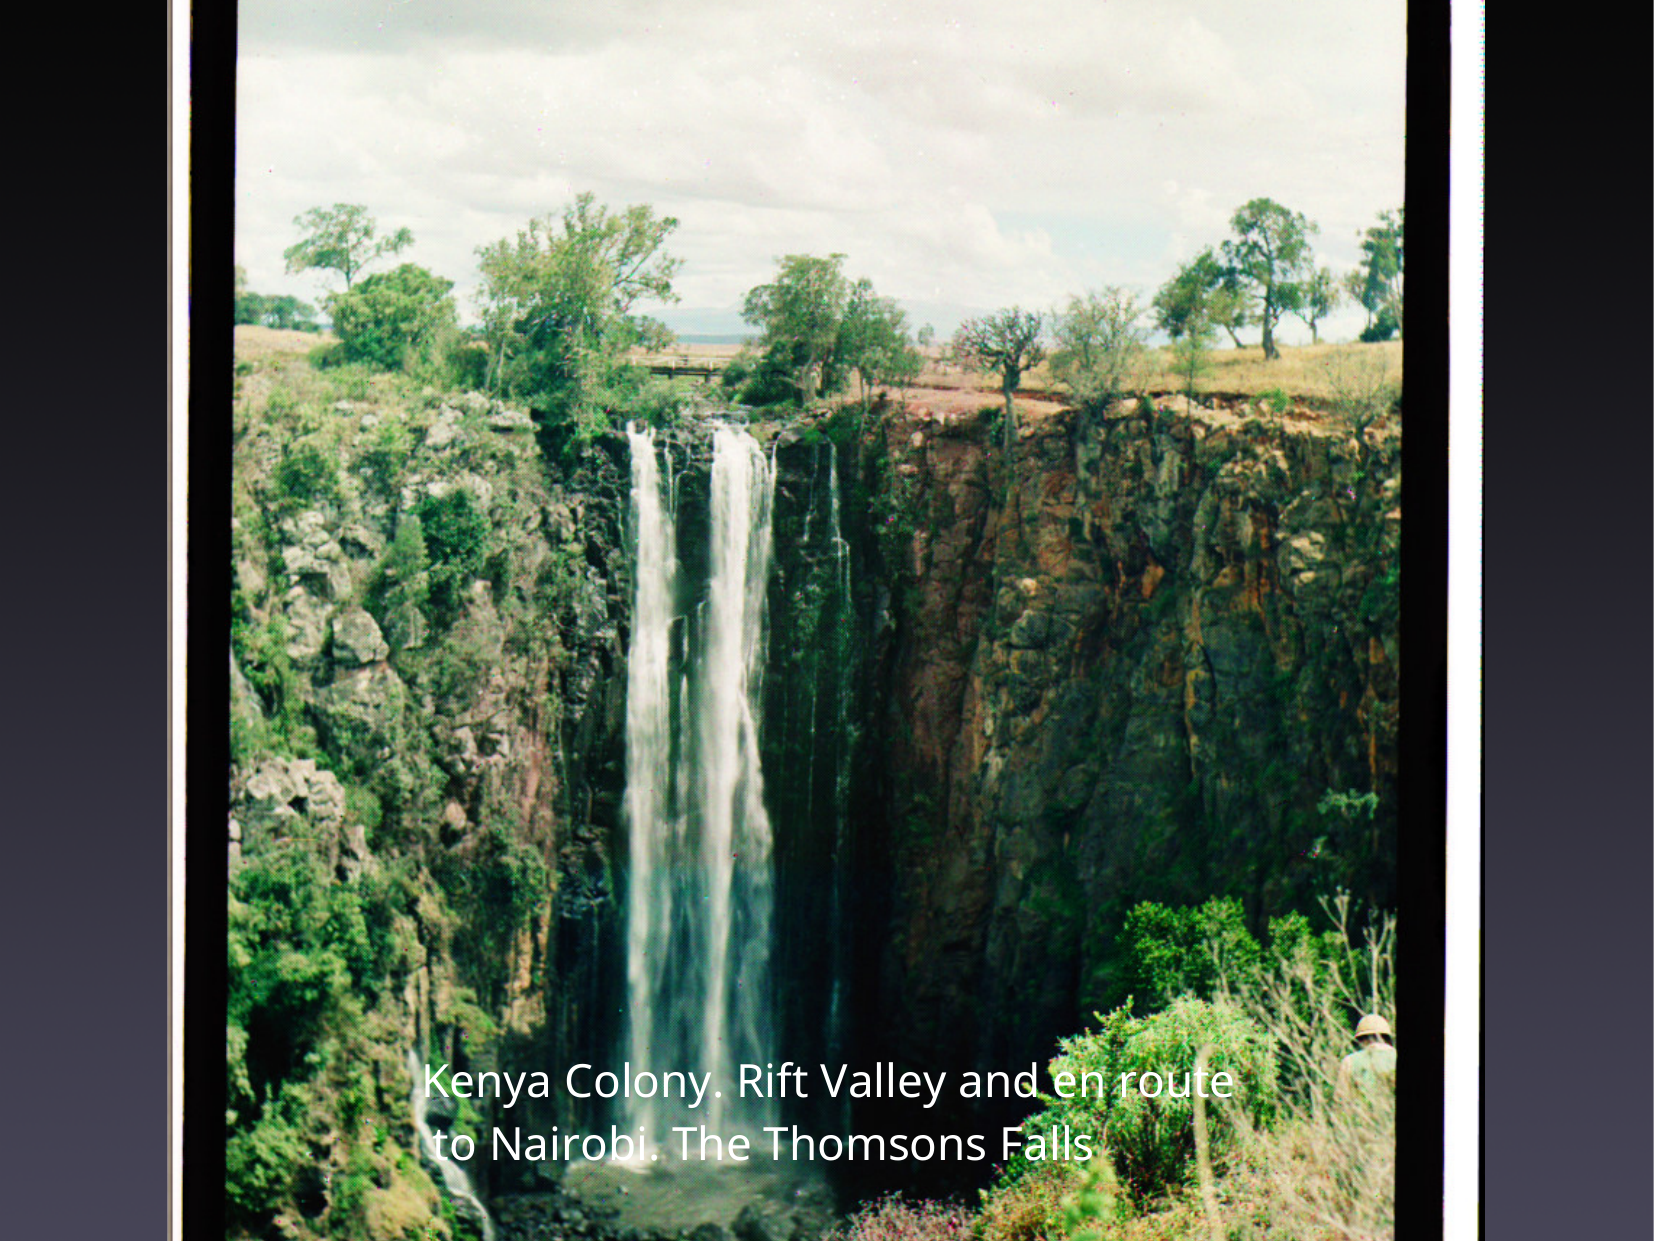

#
Kenya Colony. Rift Valley and en route
 to Nairobi. The Thomsons Falls